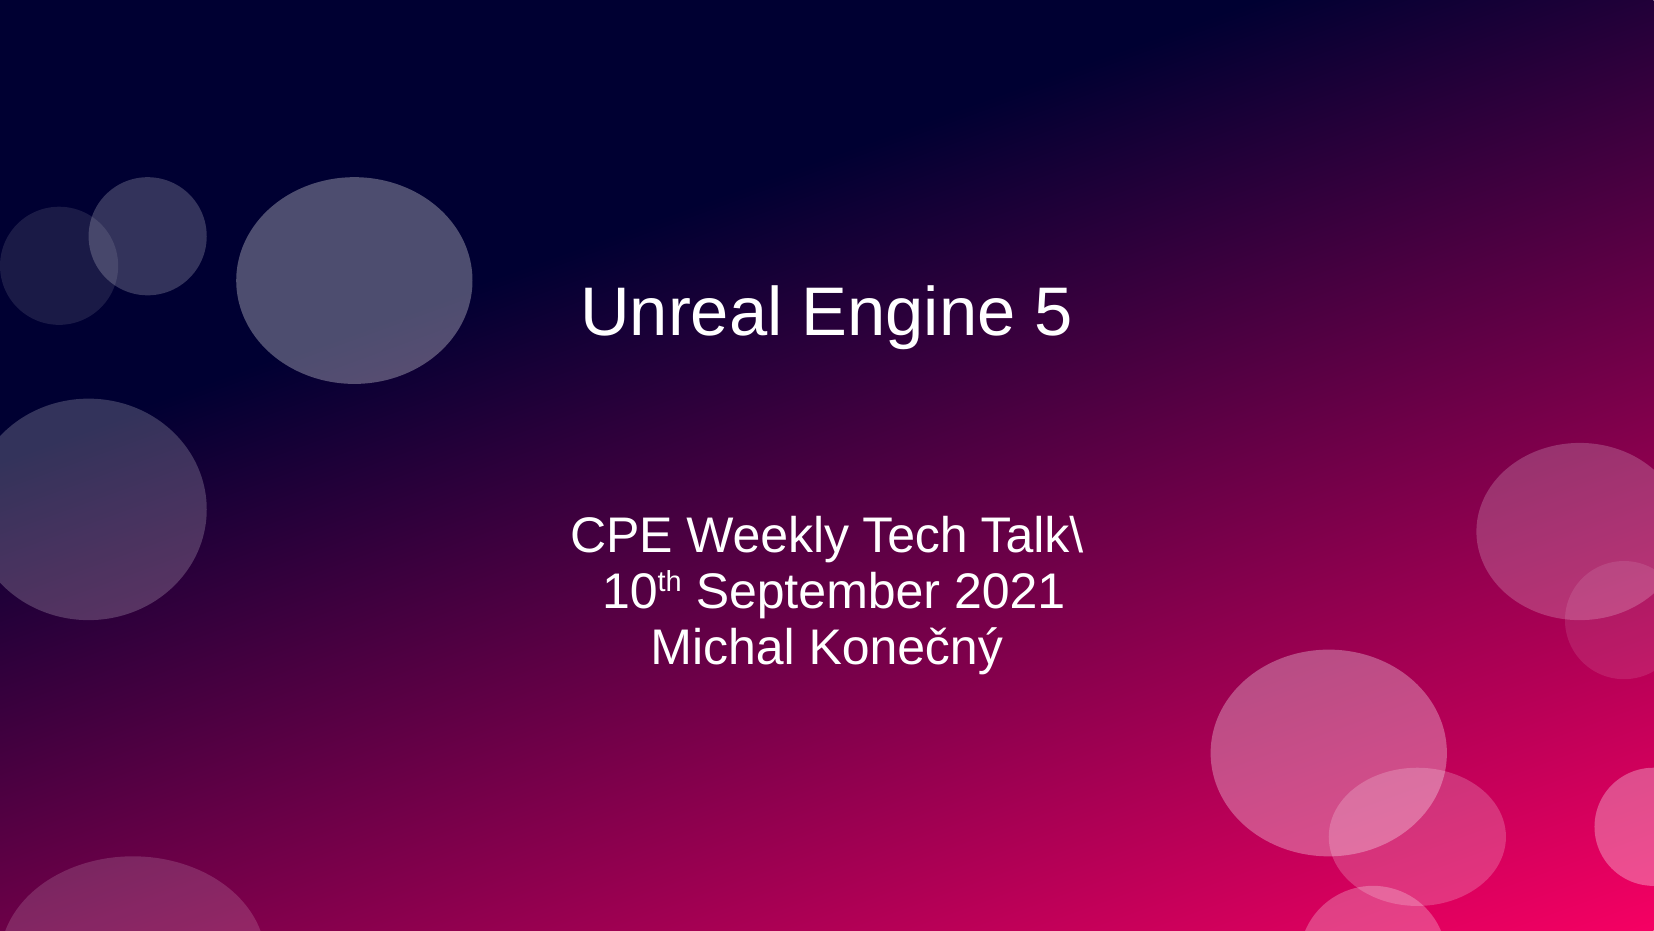

# Unreal Engine 5
CPE Weekly Tech Talk\
 10th September 2021
Michal Konečný